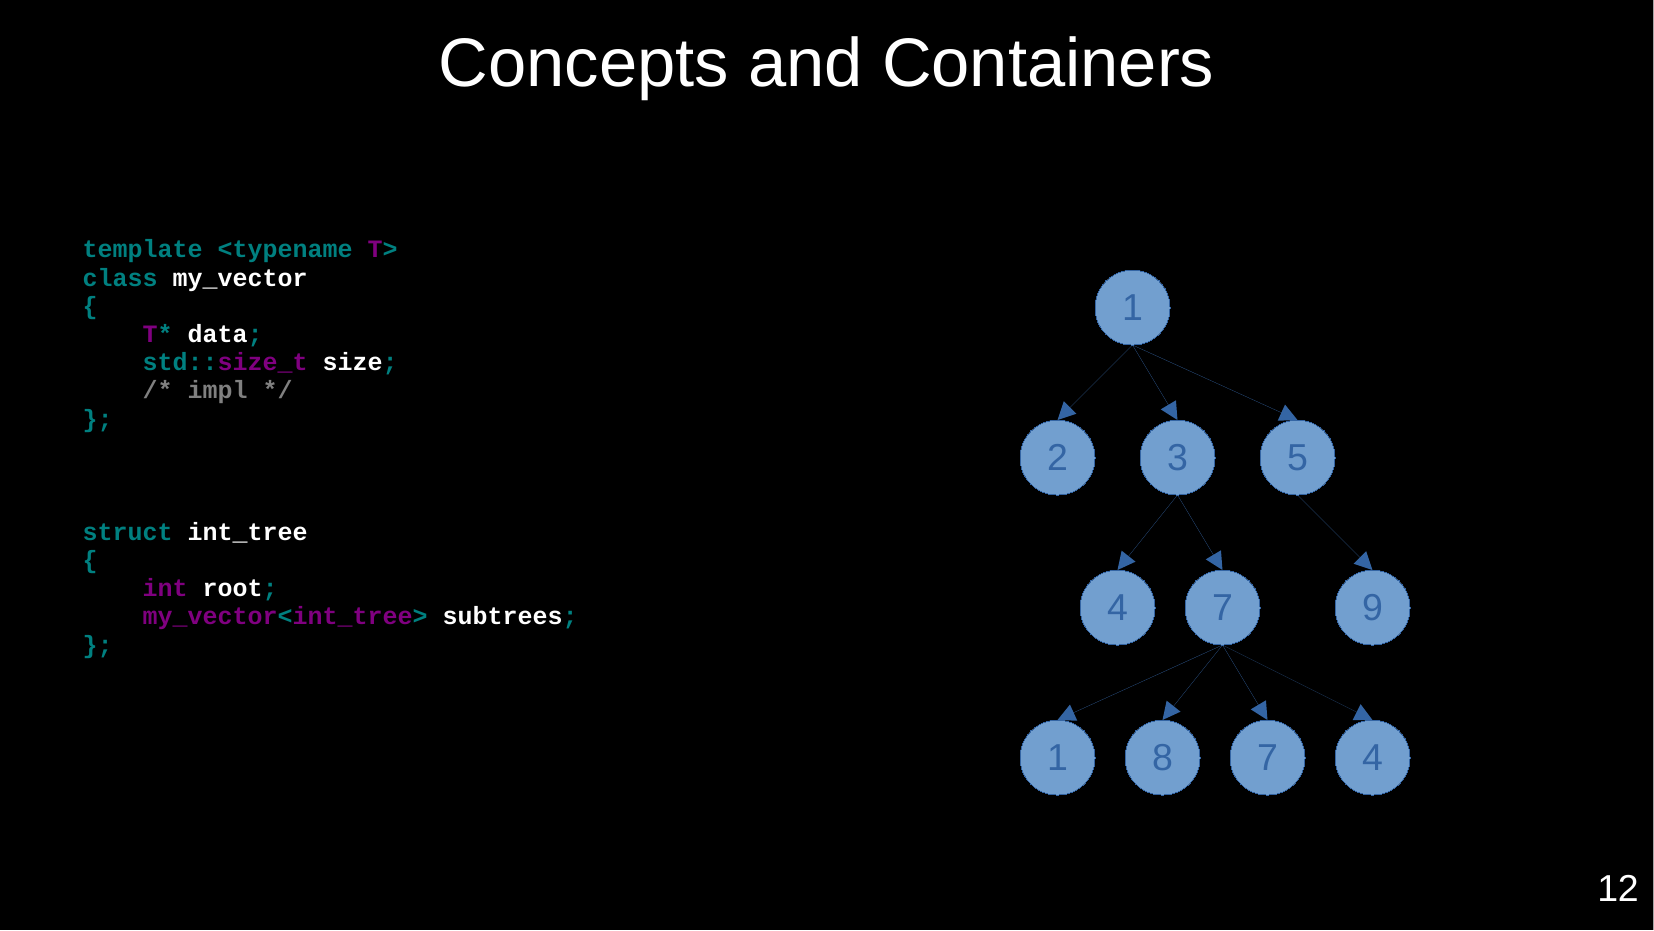

Concepts and Containers
# template <typename T>
class my_vector
{
 T* data;
 std::size_t size;
 /* impl */
};
struct int_tree
{
 int root;
 my_vector<int_tree> subtrees;
};
1
2
3
5
4
7
9
1
8
7
4